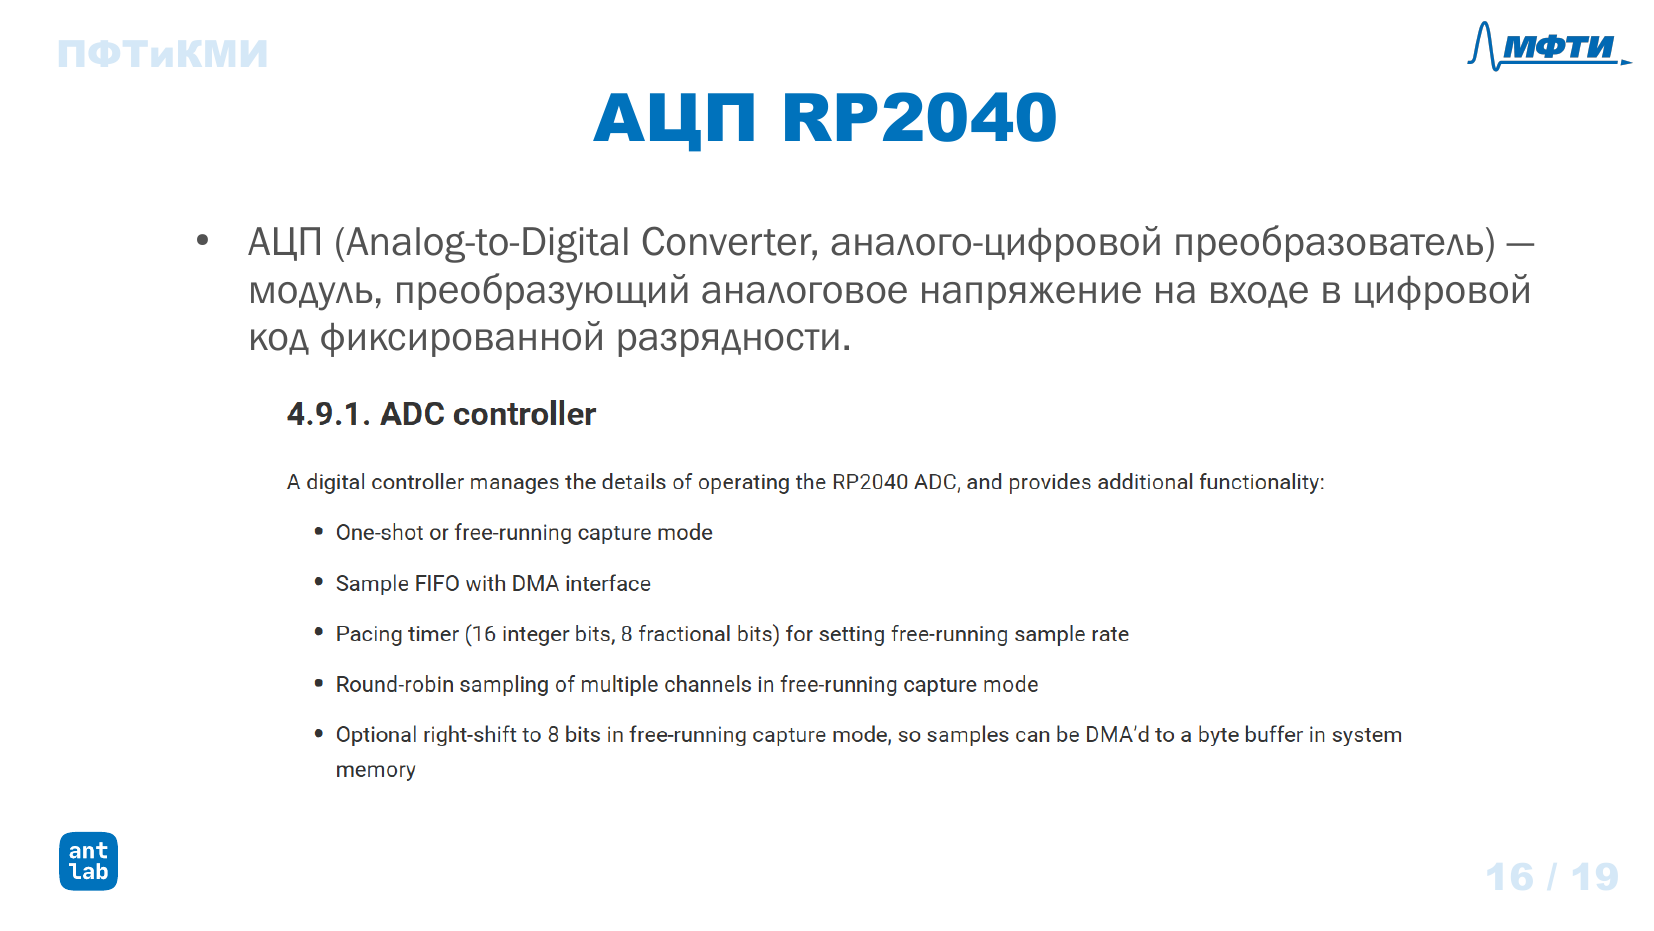

# АЦП RP2040
АЦП (Analog-to-Digital Converter, аналого-цифровой преобразователь) — модуль, преобразующий аналоговое напряжение на входе в цифровой код фиксированной разрядности.